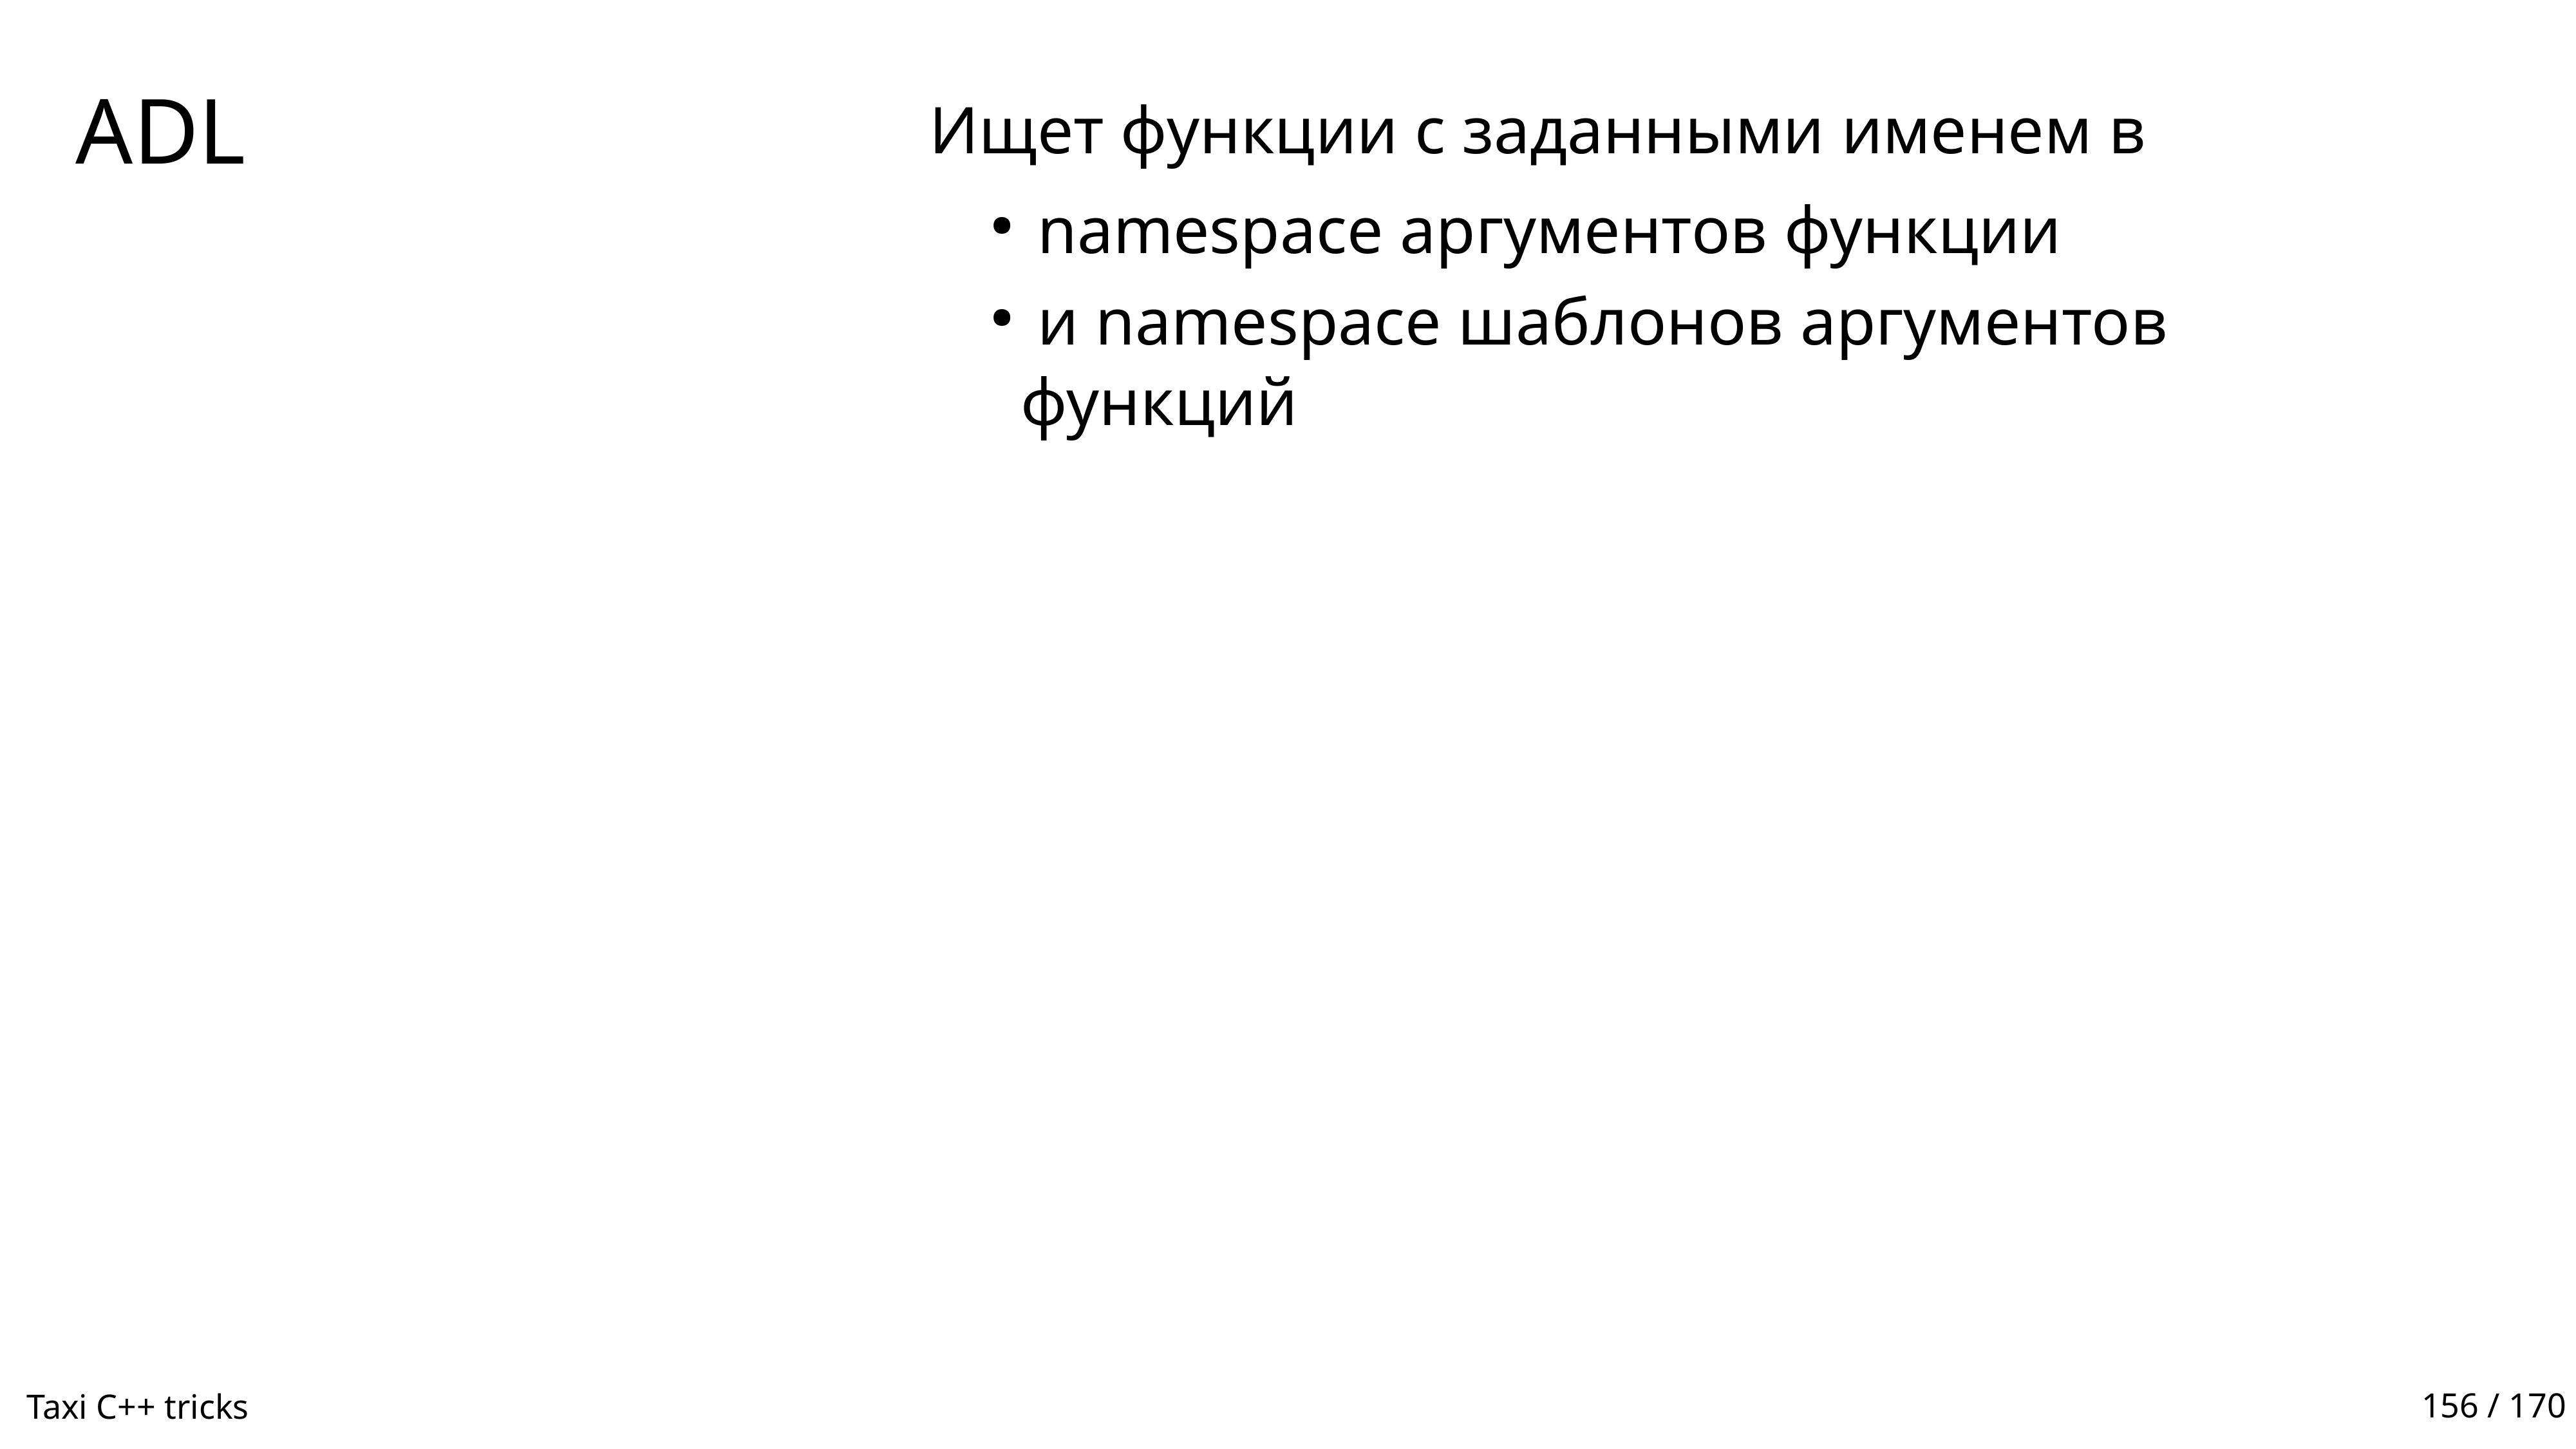

# ADL
Ищет функции с заданными именем в
 namespace аргументов функции
 и namespace шаблонов аргументов функций
Taxi C++ tricks